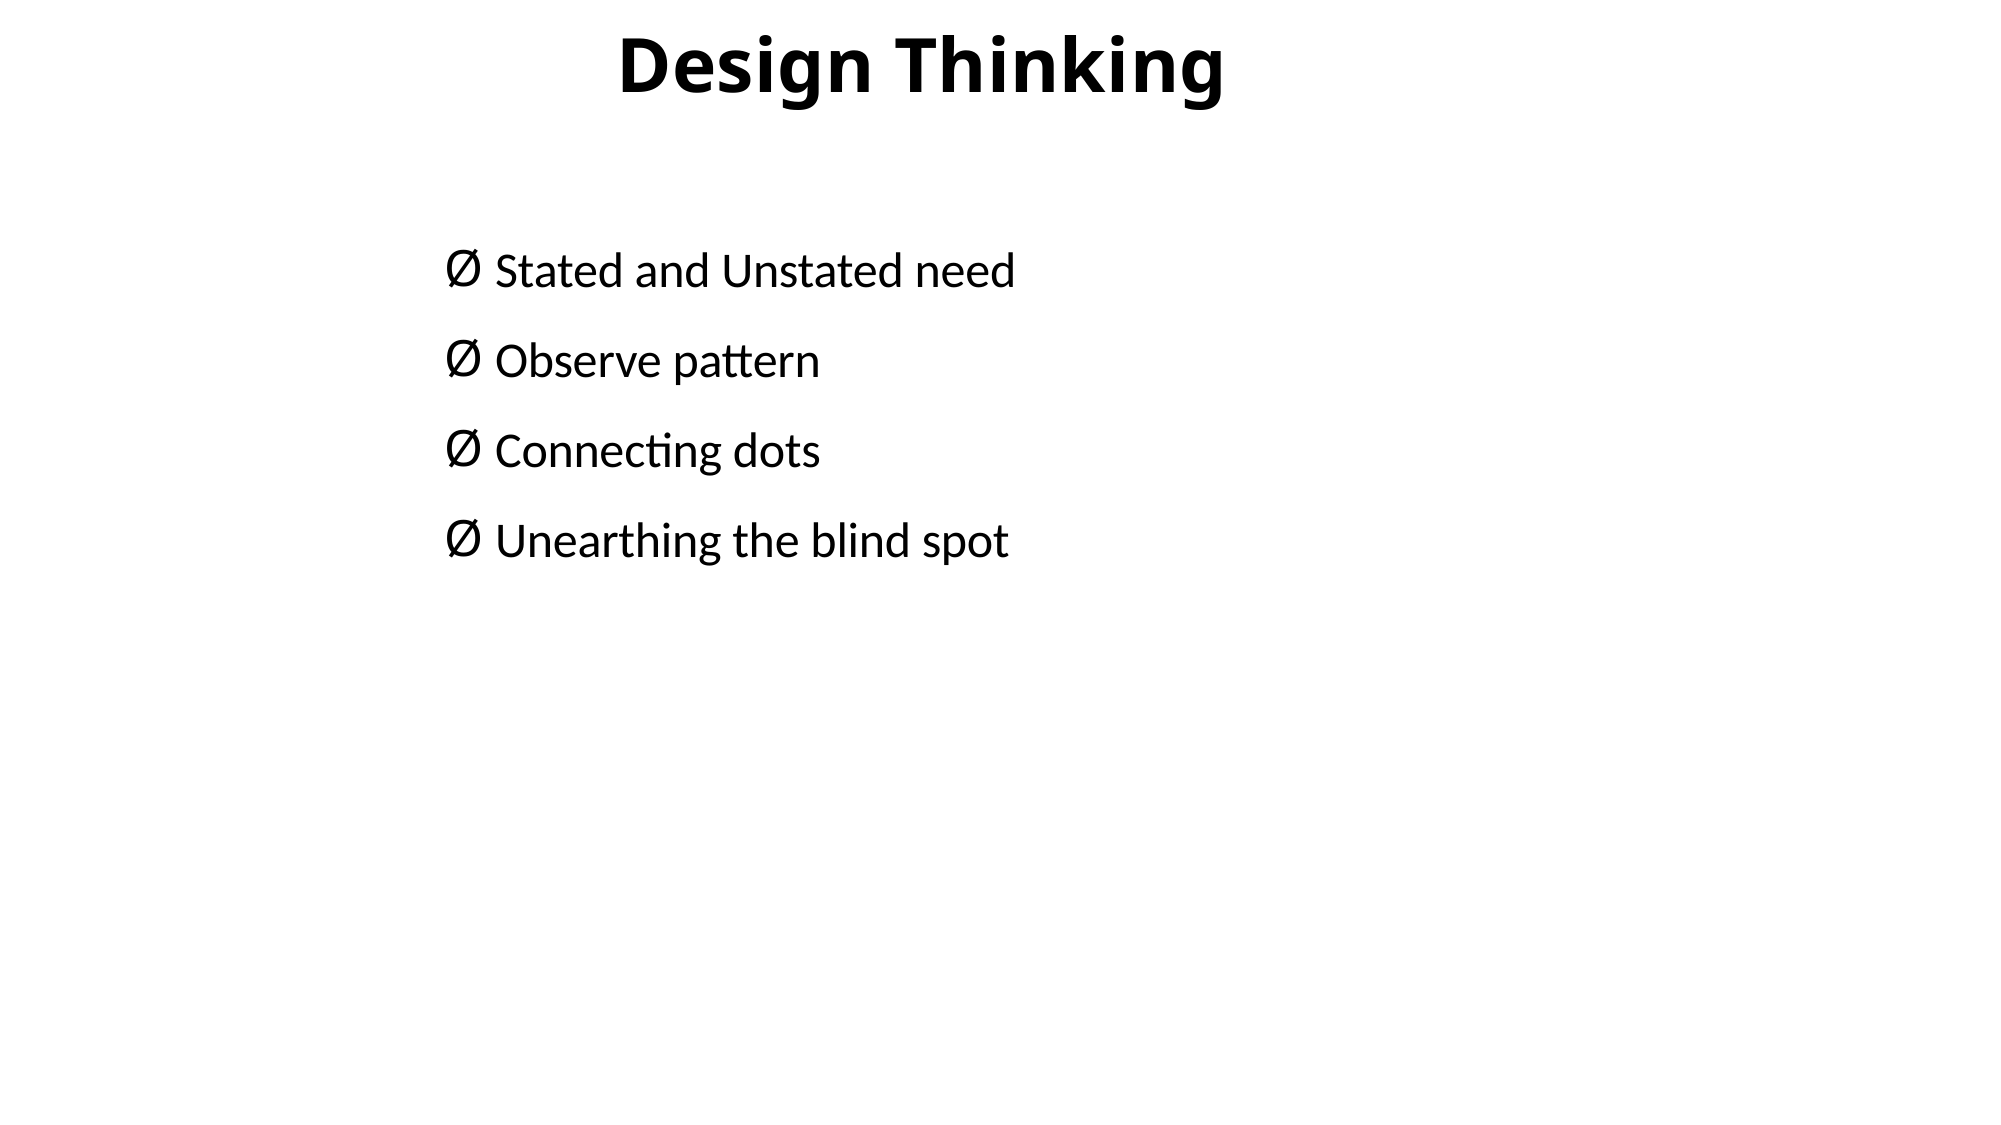

# Design Thinking
Stated and Unstated need
Observe pattern
Connecting dots
Unearthing the blind spot